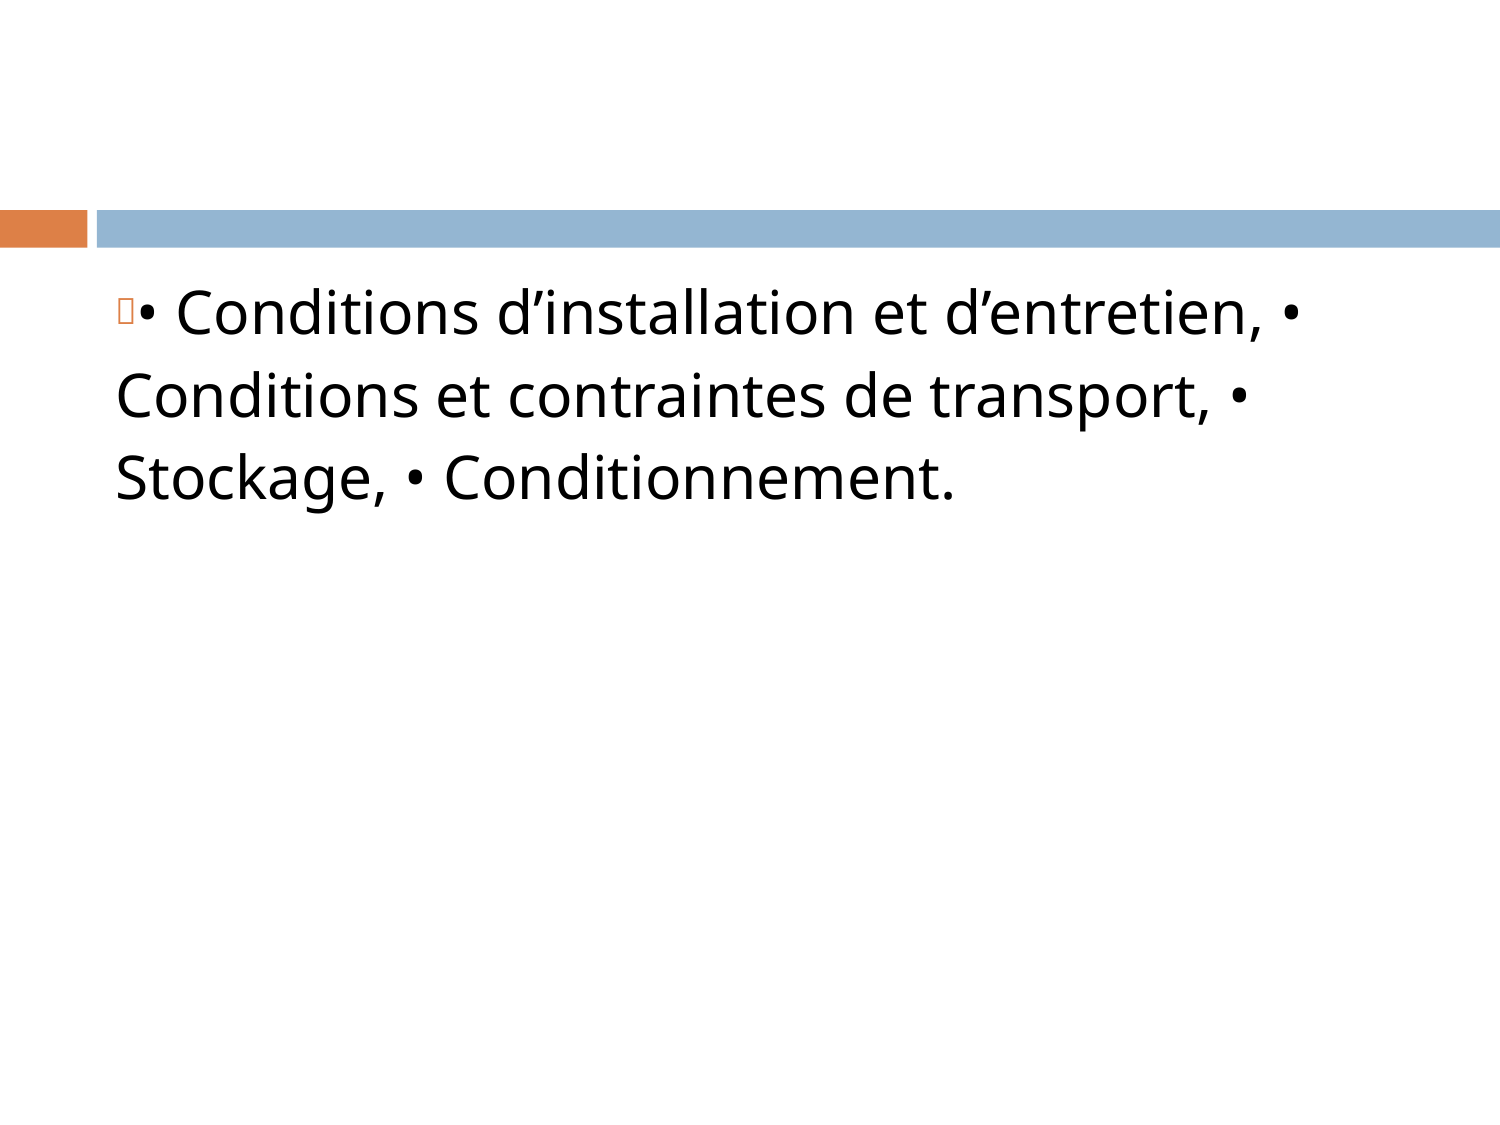

#
• Conditions d’installation et d’entretien, • Conditions et contraintes de transport, • Stockage, • Conditionnement.